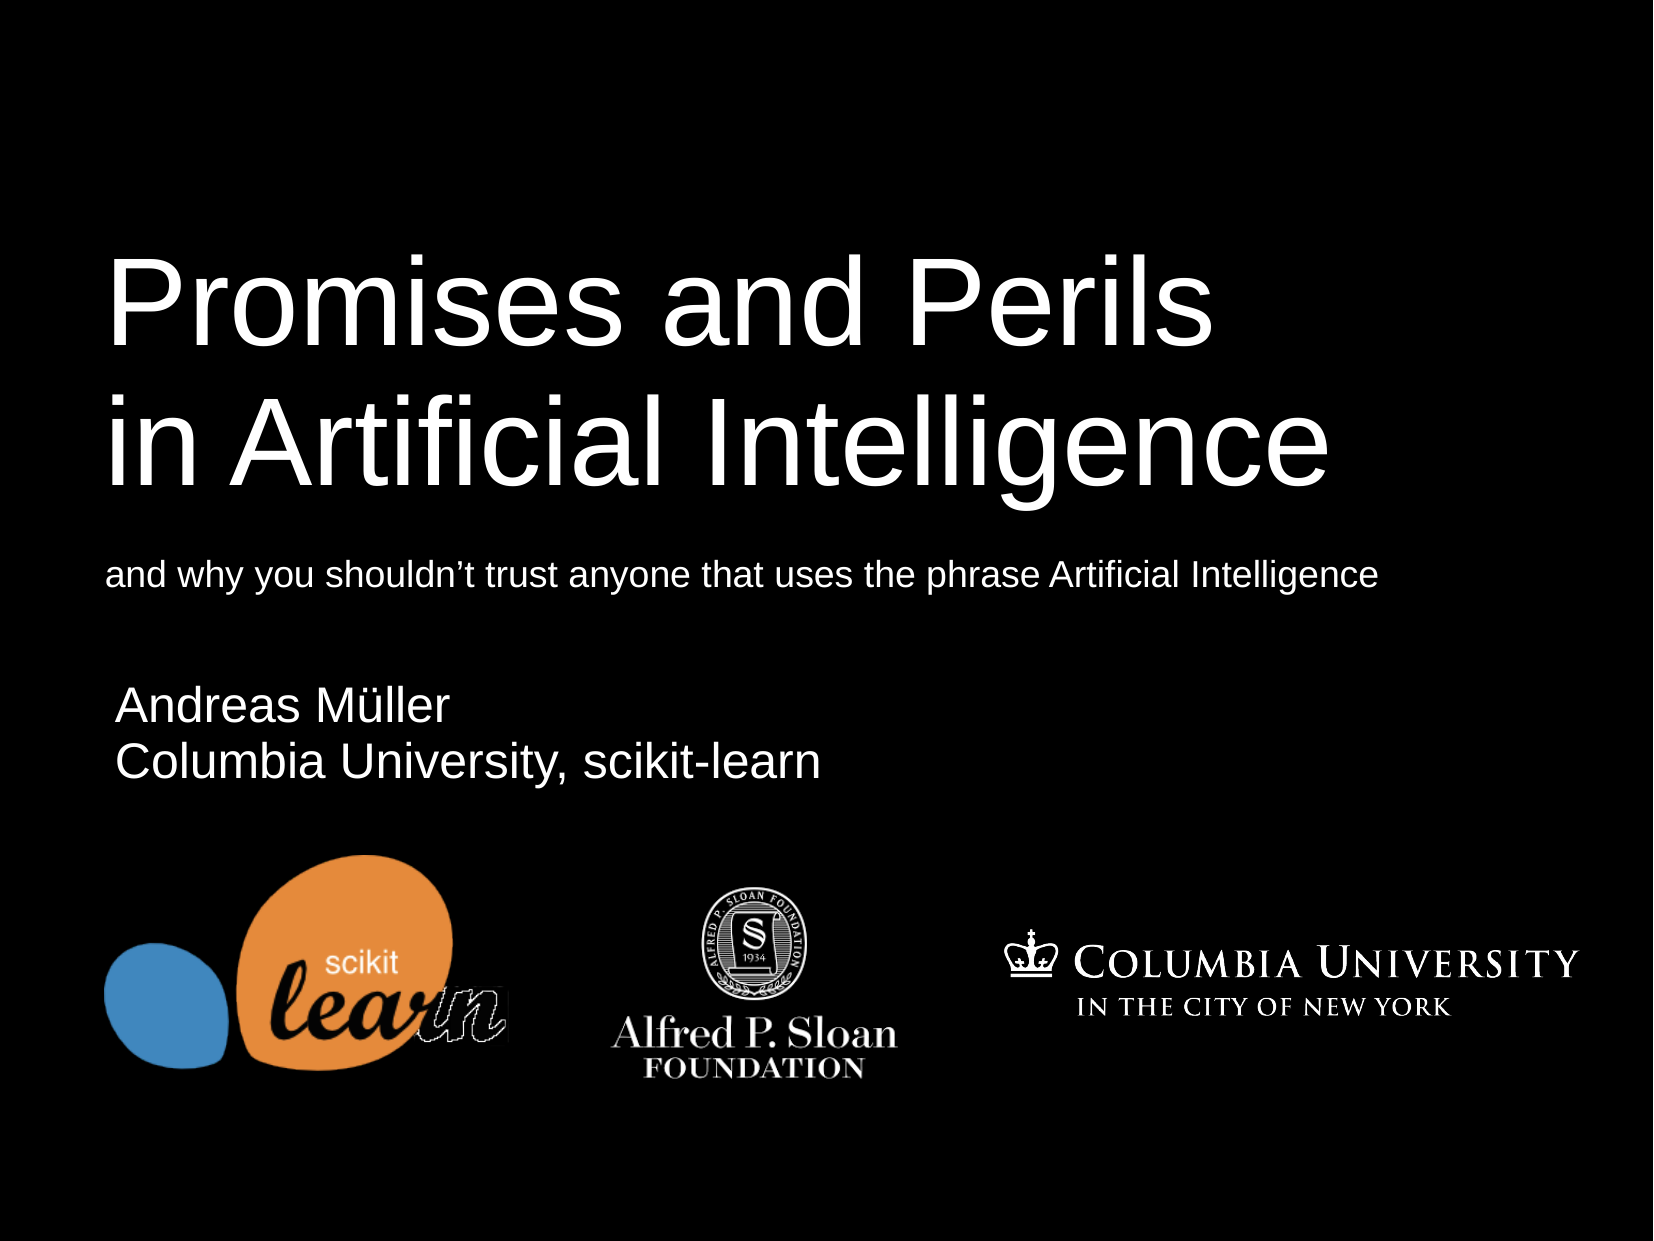

Promises and Perils
in Artificial Intelligence
and why you shouldn’t trust anyone that uses the phrase Artificial Intelligence
Andreas Müller
Columbia University, scikit-learn